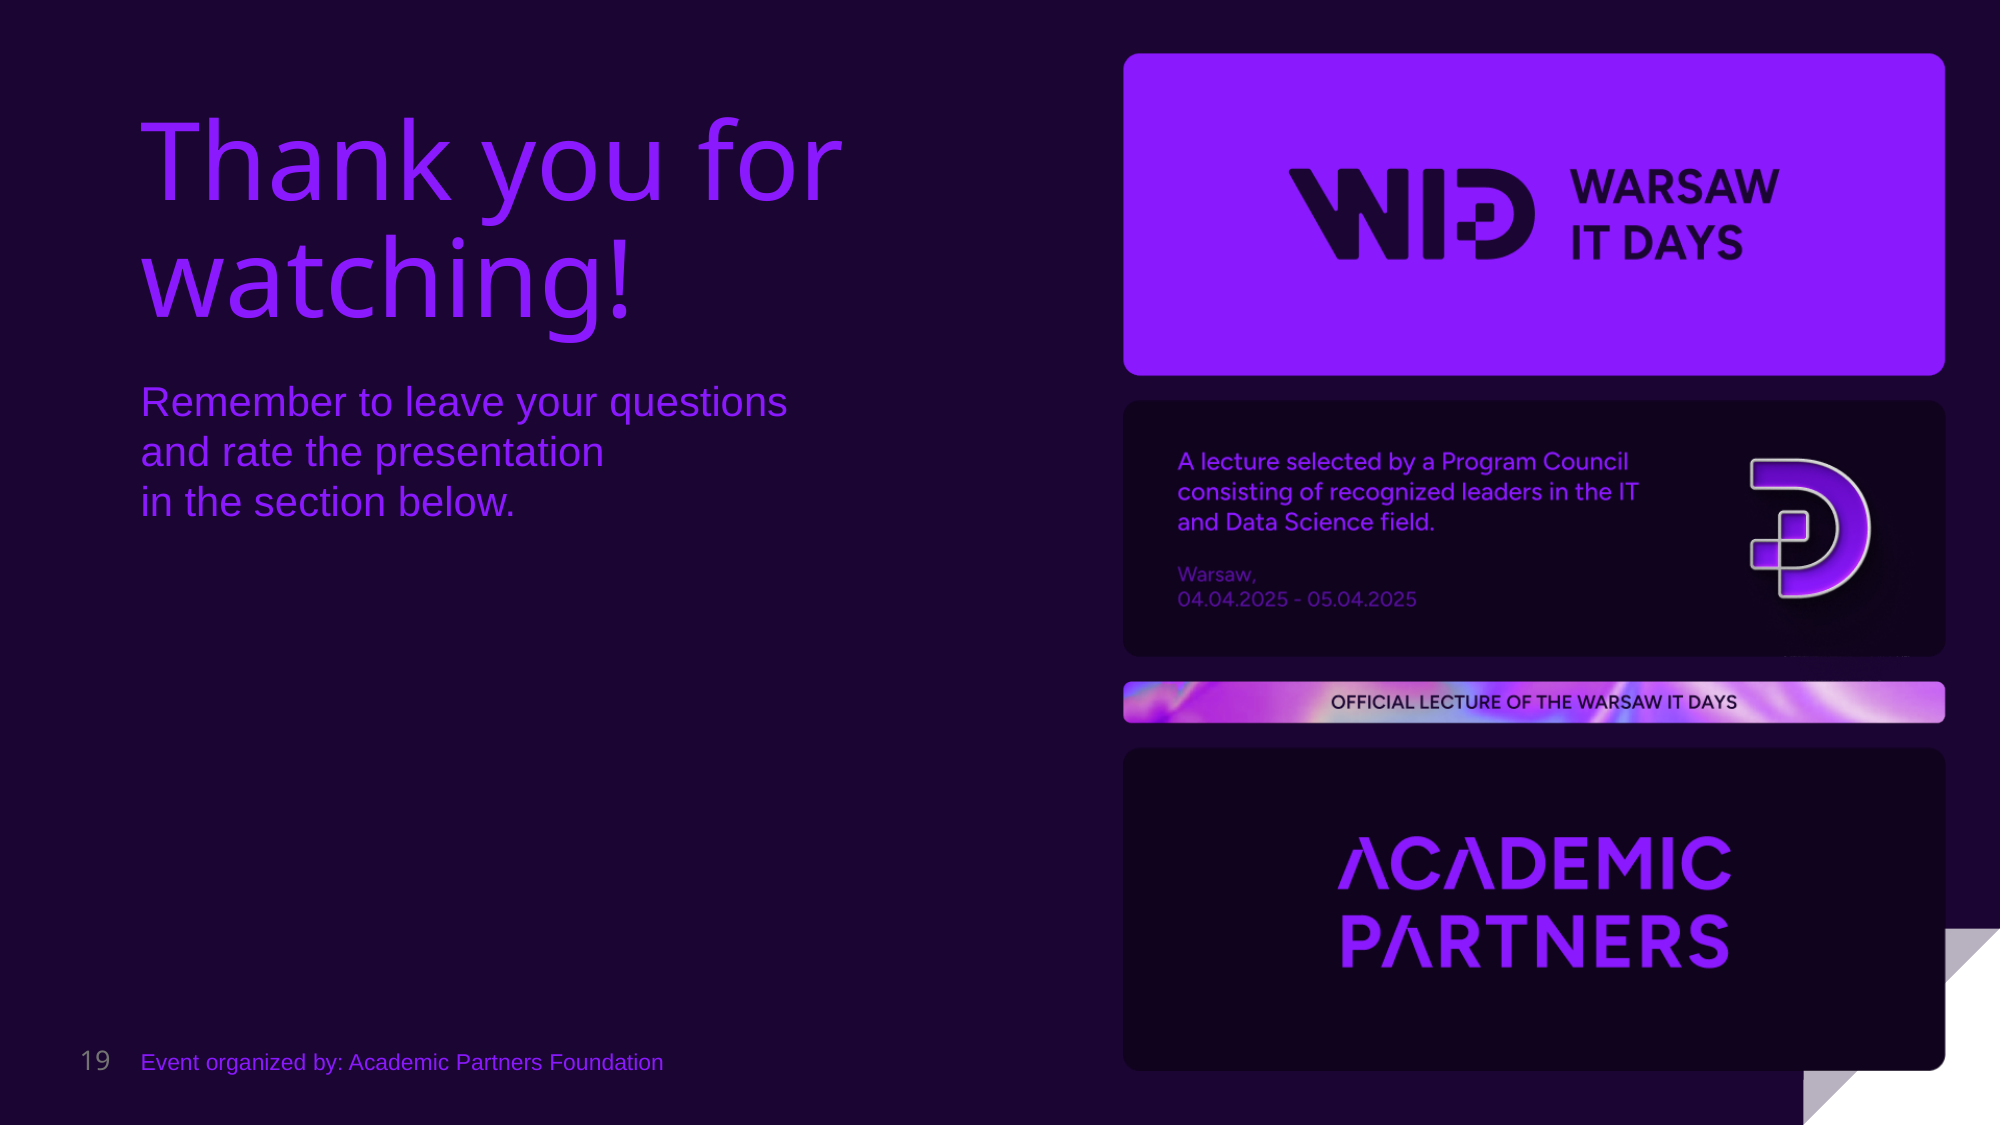

Thank you for watching!
Remember to leave your questions
and rate the presentation
in the section below.
Event organized by: Academic Partners Foundation